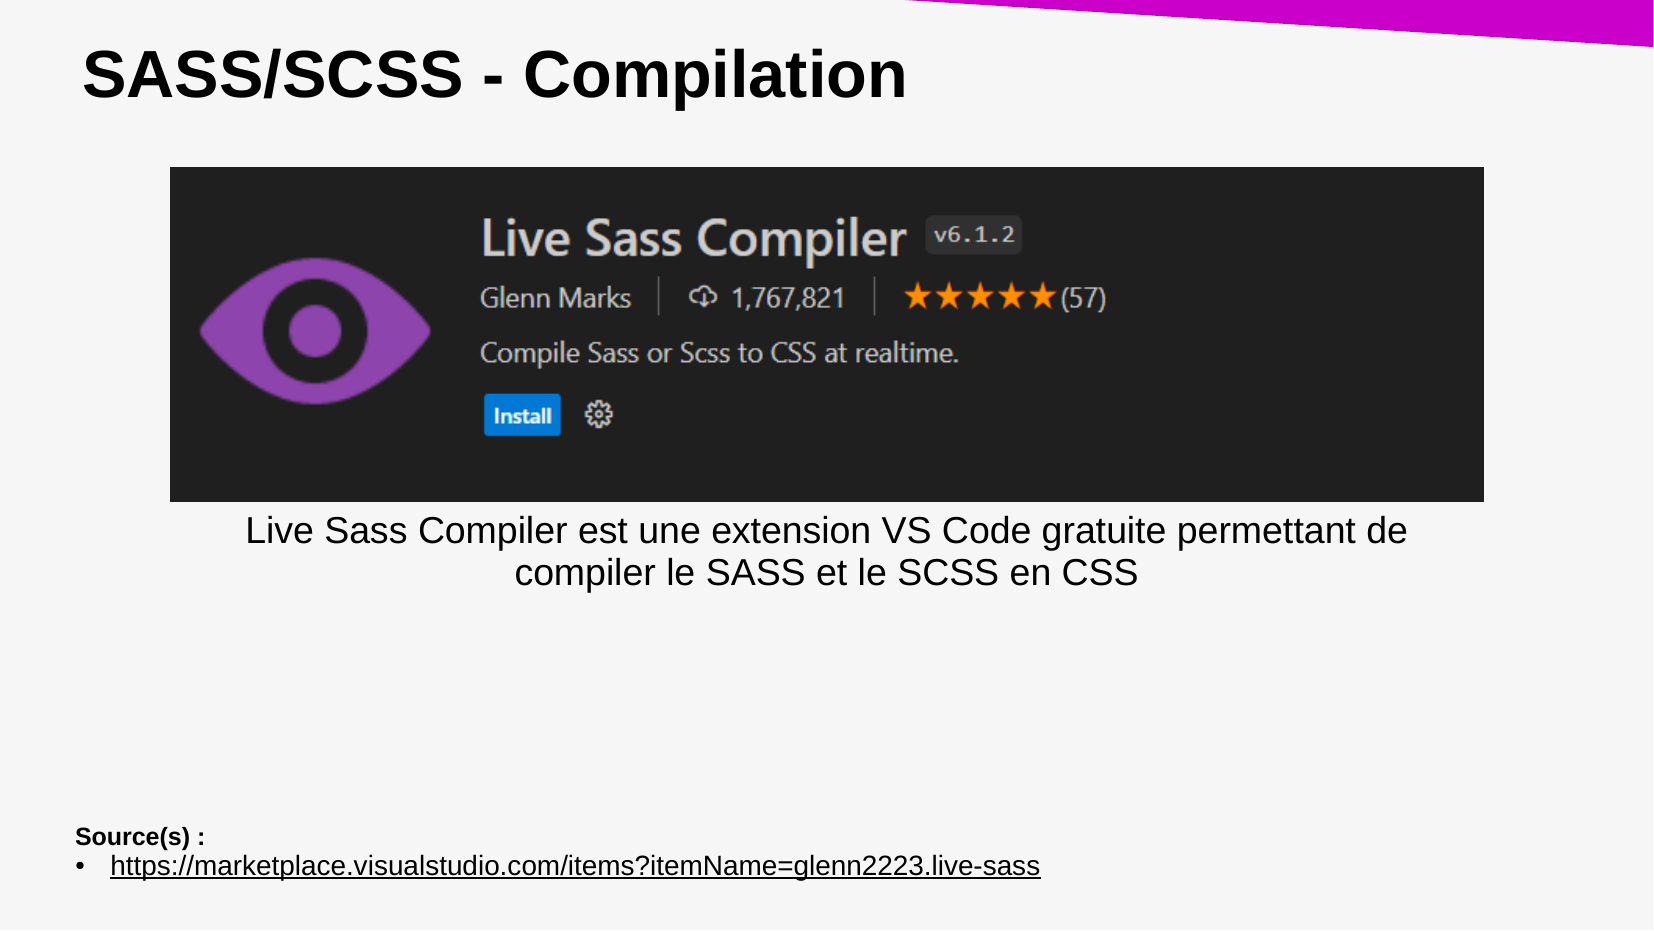

# SASS/SCSS - Compilation
Live Sass Compiler est une extension VS Code gratuite permettant de compiler le SASS et le SCSS en CSS
Source(s) :
https://marketplace.visualstudio.com/items?itemName=glenn2223.live-sass